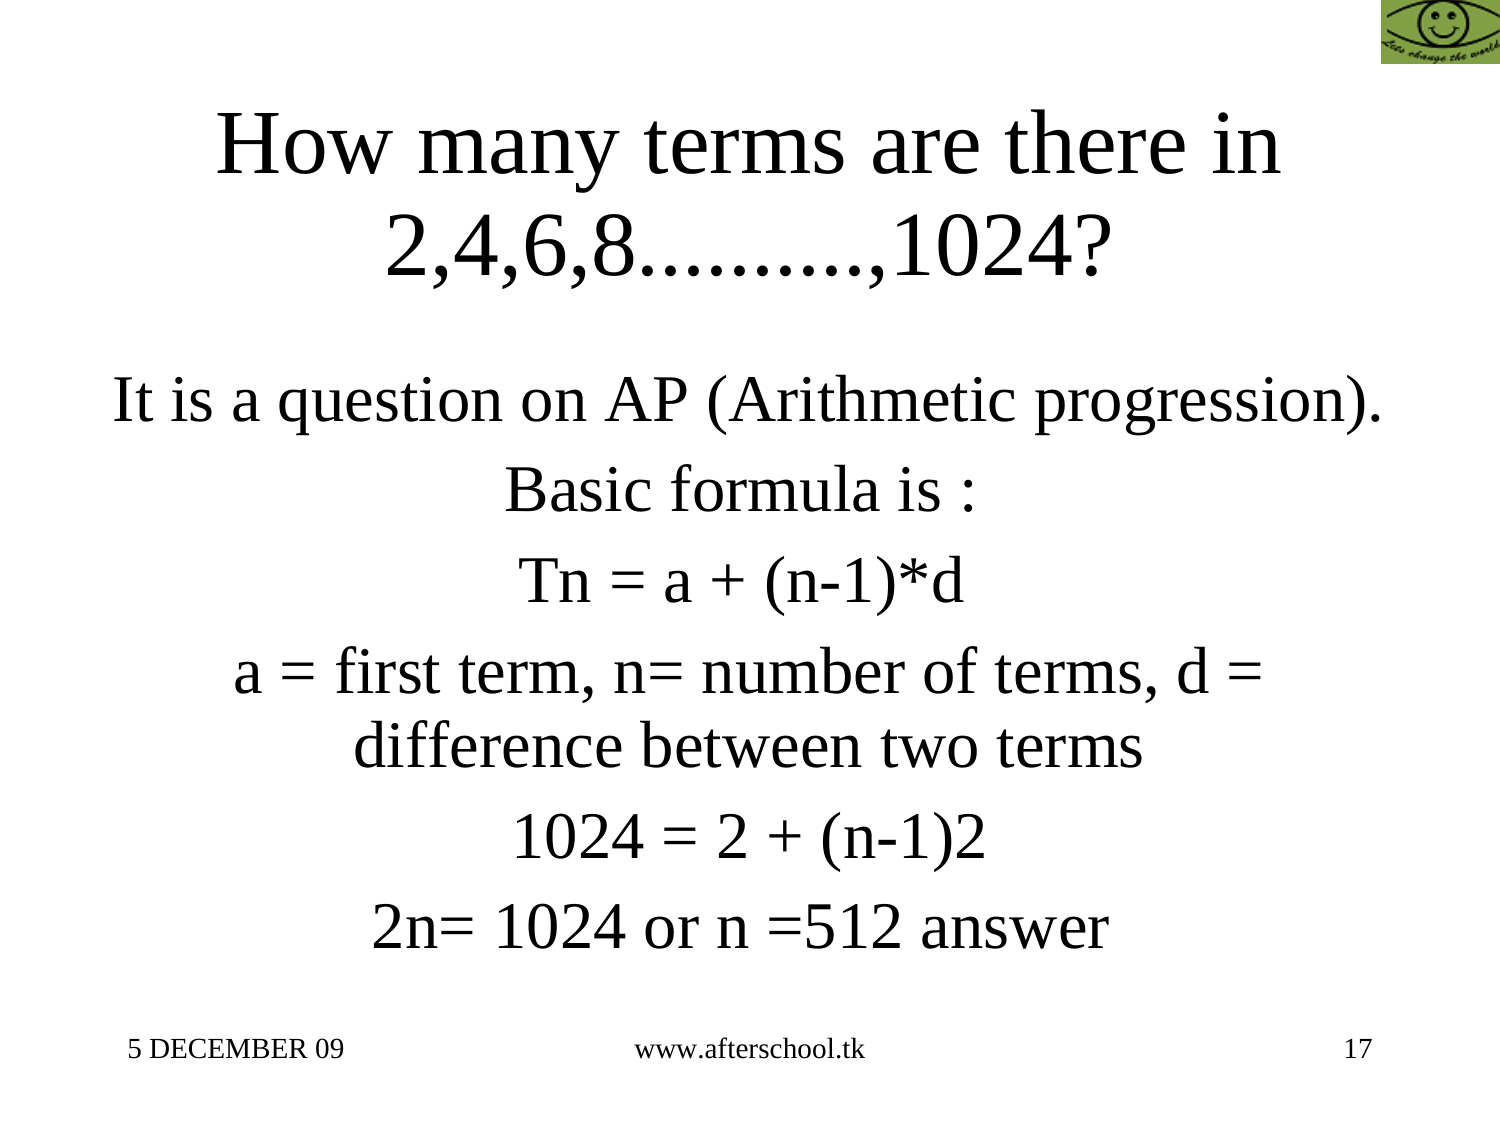

# How many terms are there in 2,4,6,8..........,1024?
It is a question on AP (Arithmetic progression).
Basic formula is :
Tn = a + (n-1)*d
a = first term, n= number of terms, d = difference between two terms
1024 = 2 + (n-1)2
2n= 1024 or n =512 answer
MFI Seminar Jain PG College
AFTERSCHOOOL centre for social entrepreneurship
17